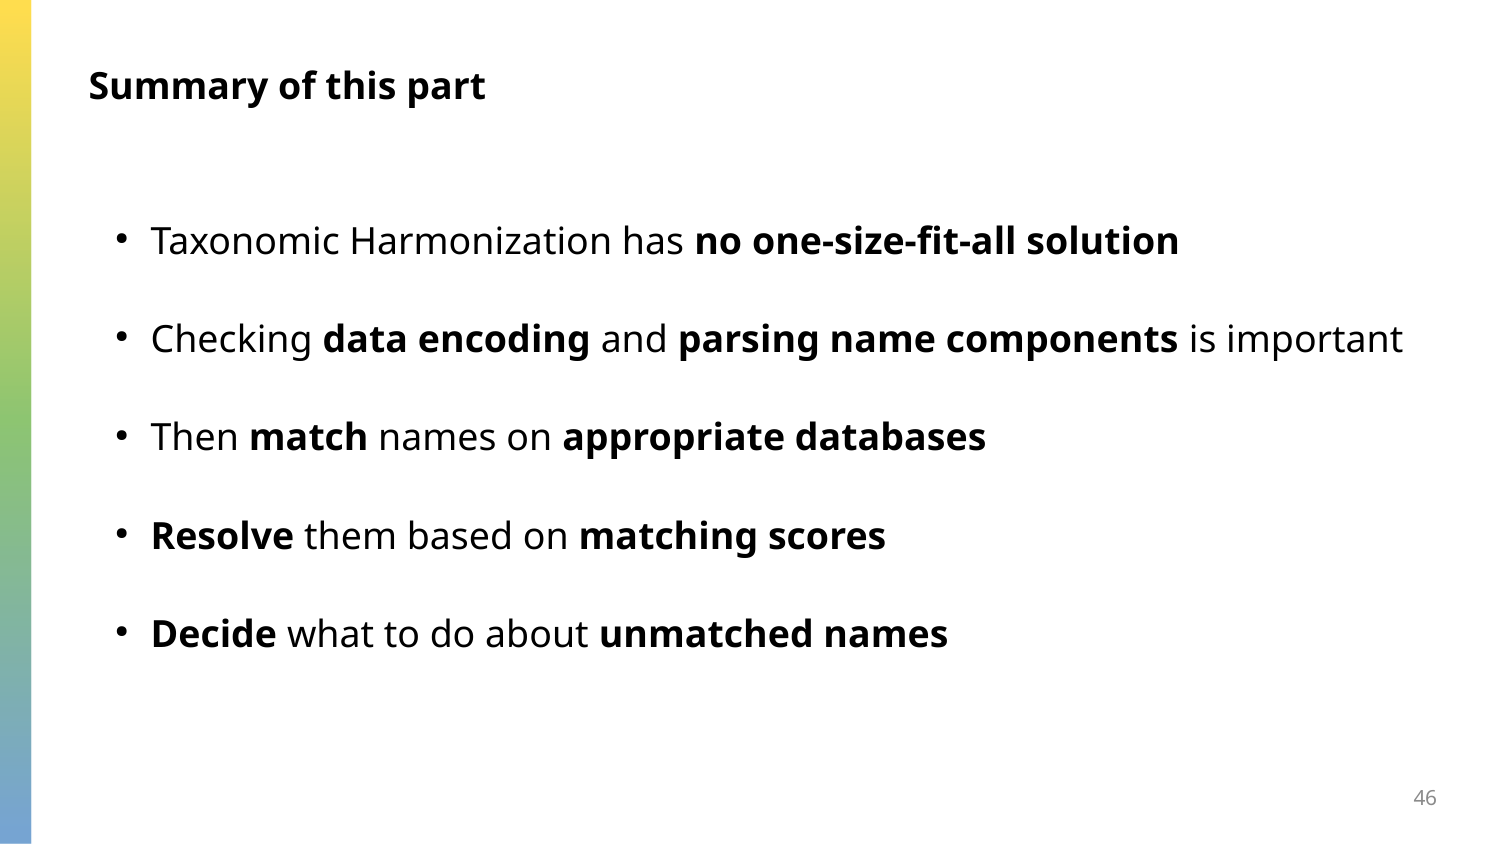

# Summary of this part
Taxonomic Harmonization has no one-size-fit-all solution
Checking data encoding and parsing name components is important
Then match names on appropriate databases
Resolve them based on matching scores
Decide what to do about unmatched names
46